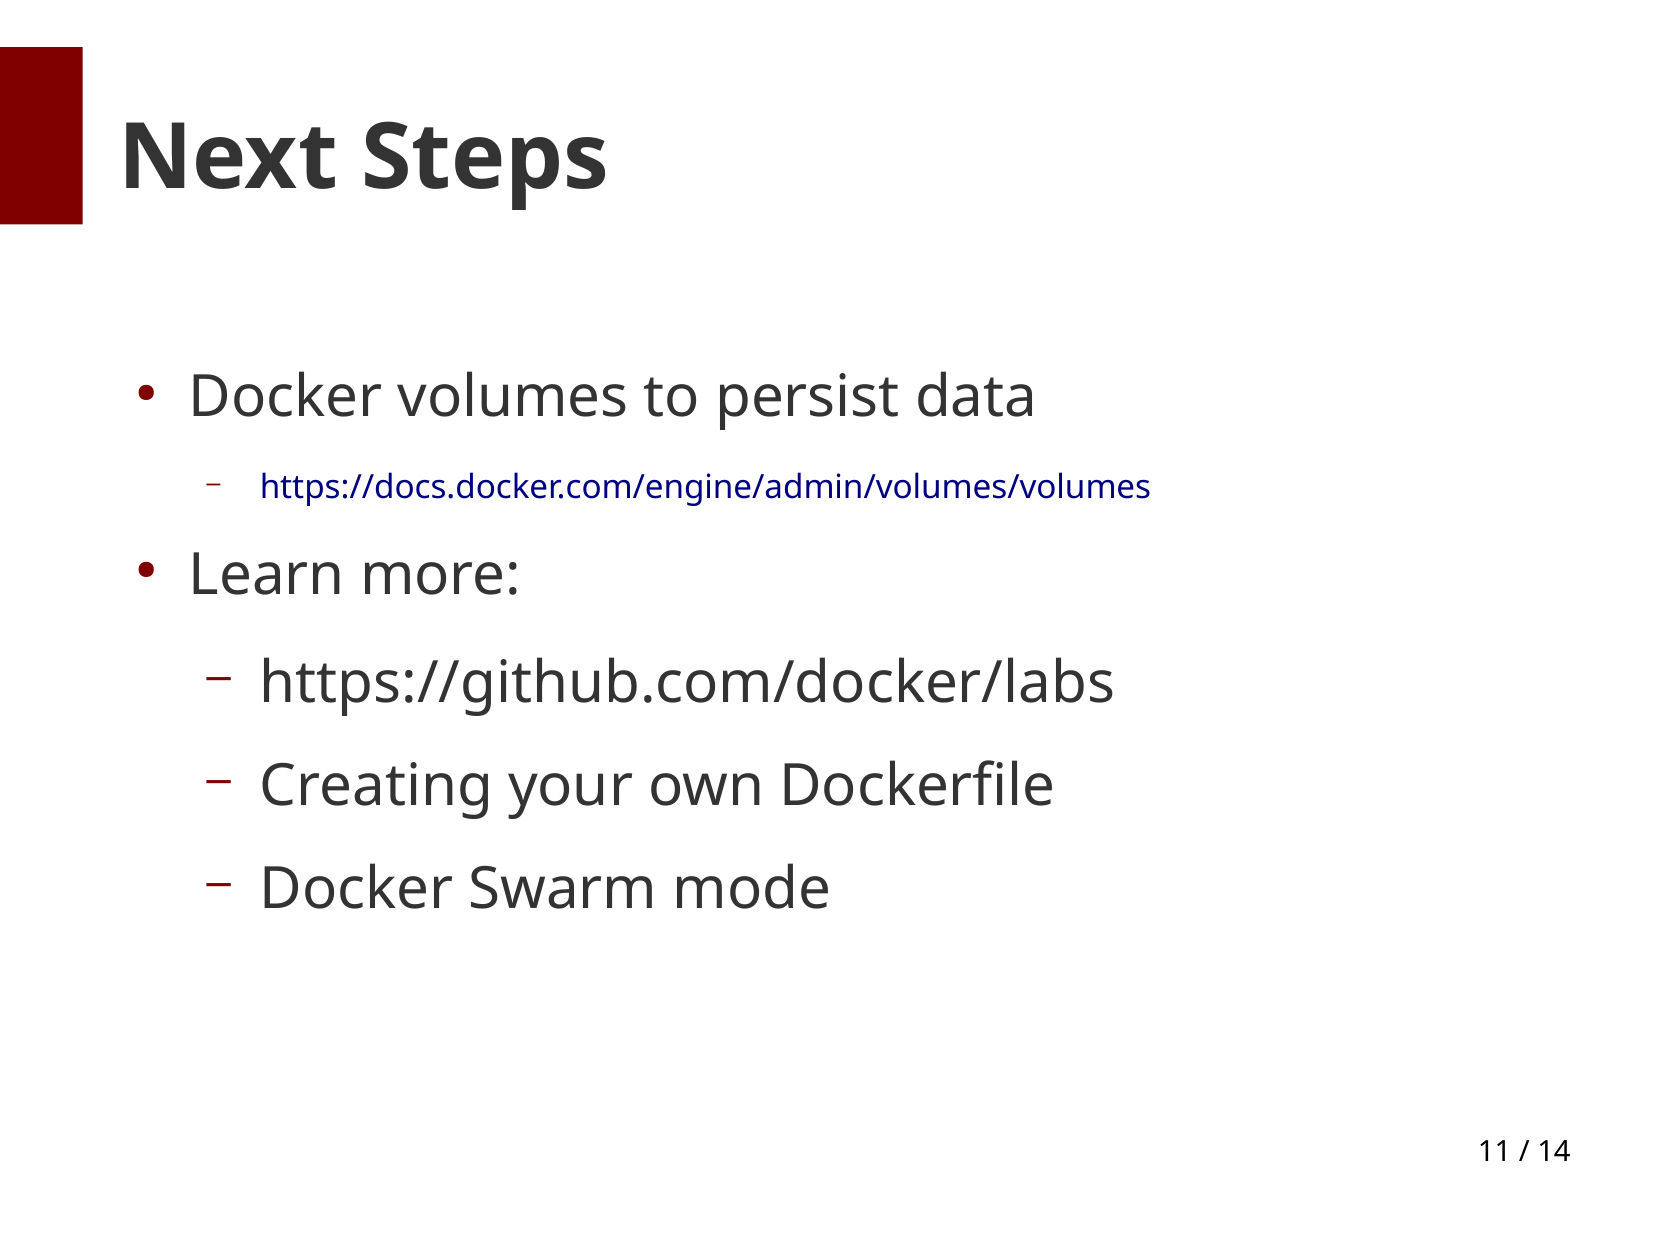

# Next Steps
Docker volumes to persist data
https://docs.docker.com/engine/admin/volumes/volumes
Learn more:
https://github.com/docker/labs
Creating your own Dockerfile
Docker Swarm mode
11